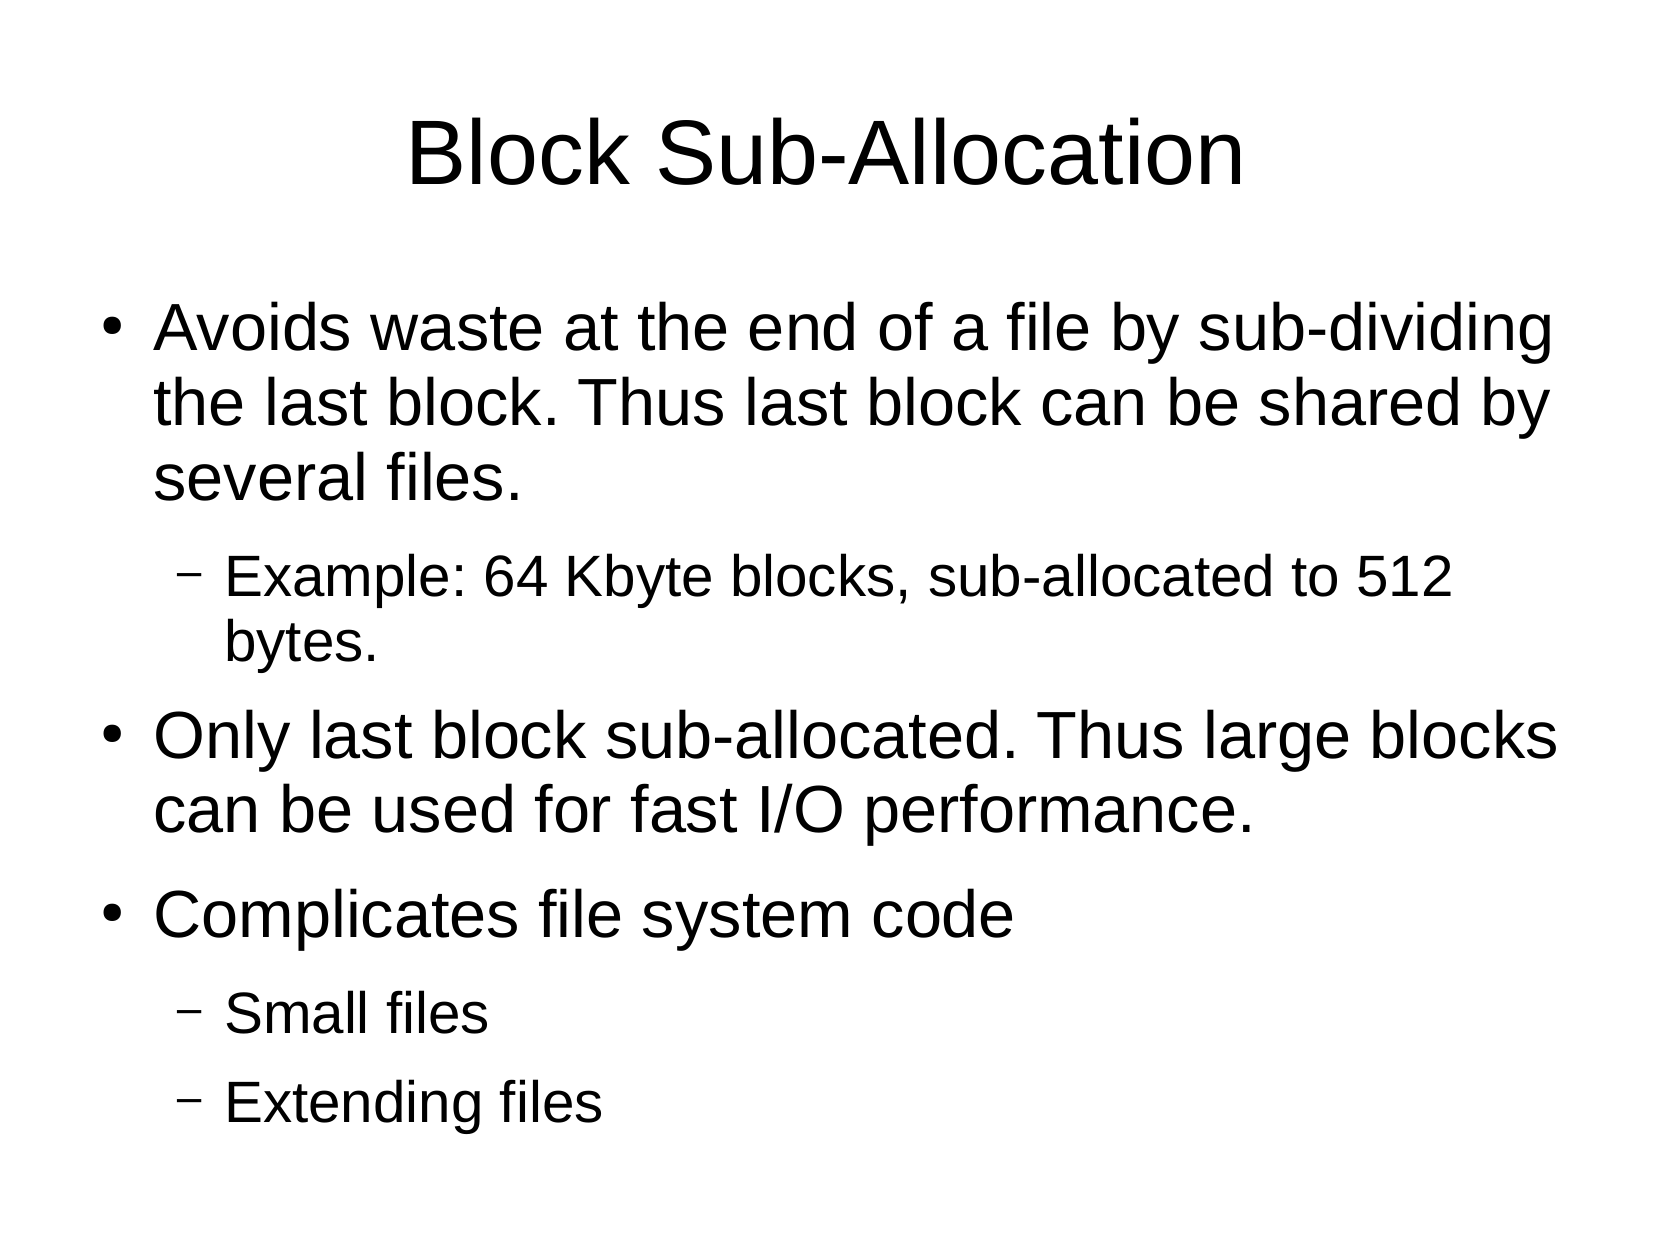

# Block Sub-Allocation
Avoids waste at the end of a file by sub-dividing the last block. Thus last block can be shared by several files.
Example: 64 Kbyte blocks, sub-allocated to 512 bytes.
Only last block sub-allocated. Thus large blocks can be used for fast I/O performance.
Complicates file system code
Small files
Extending files